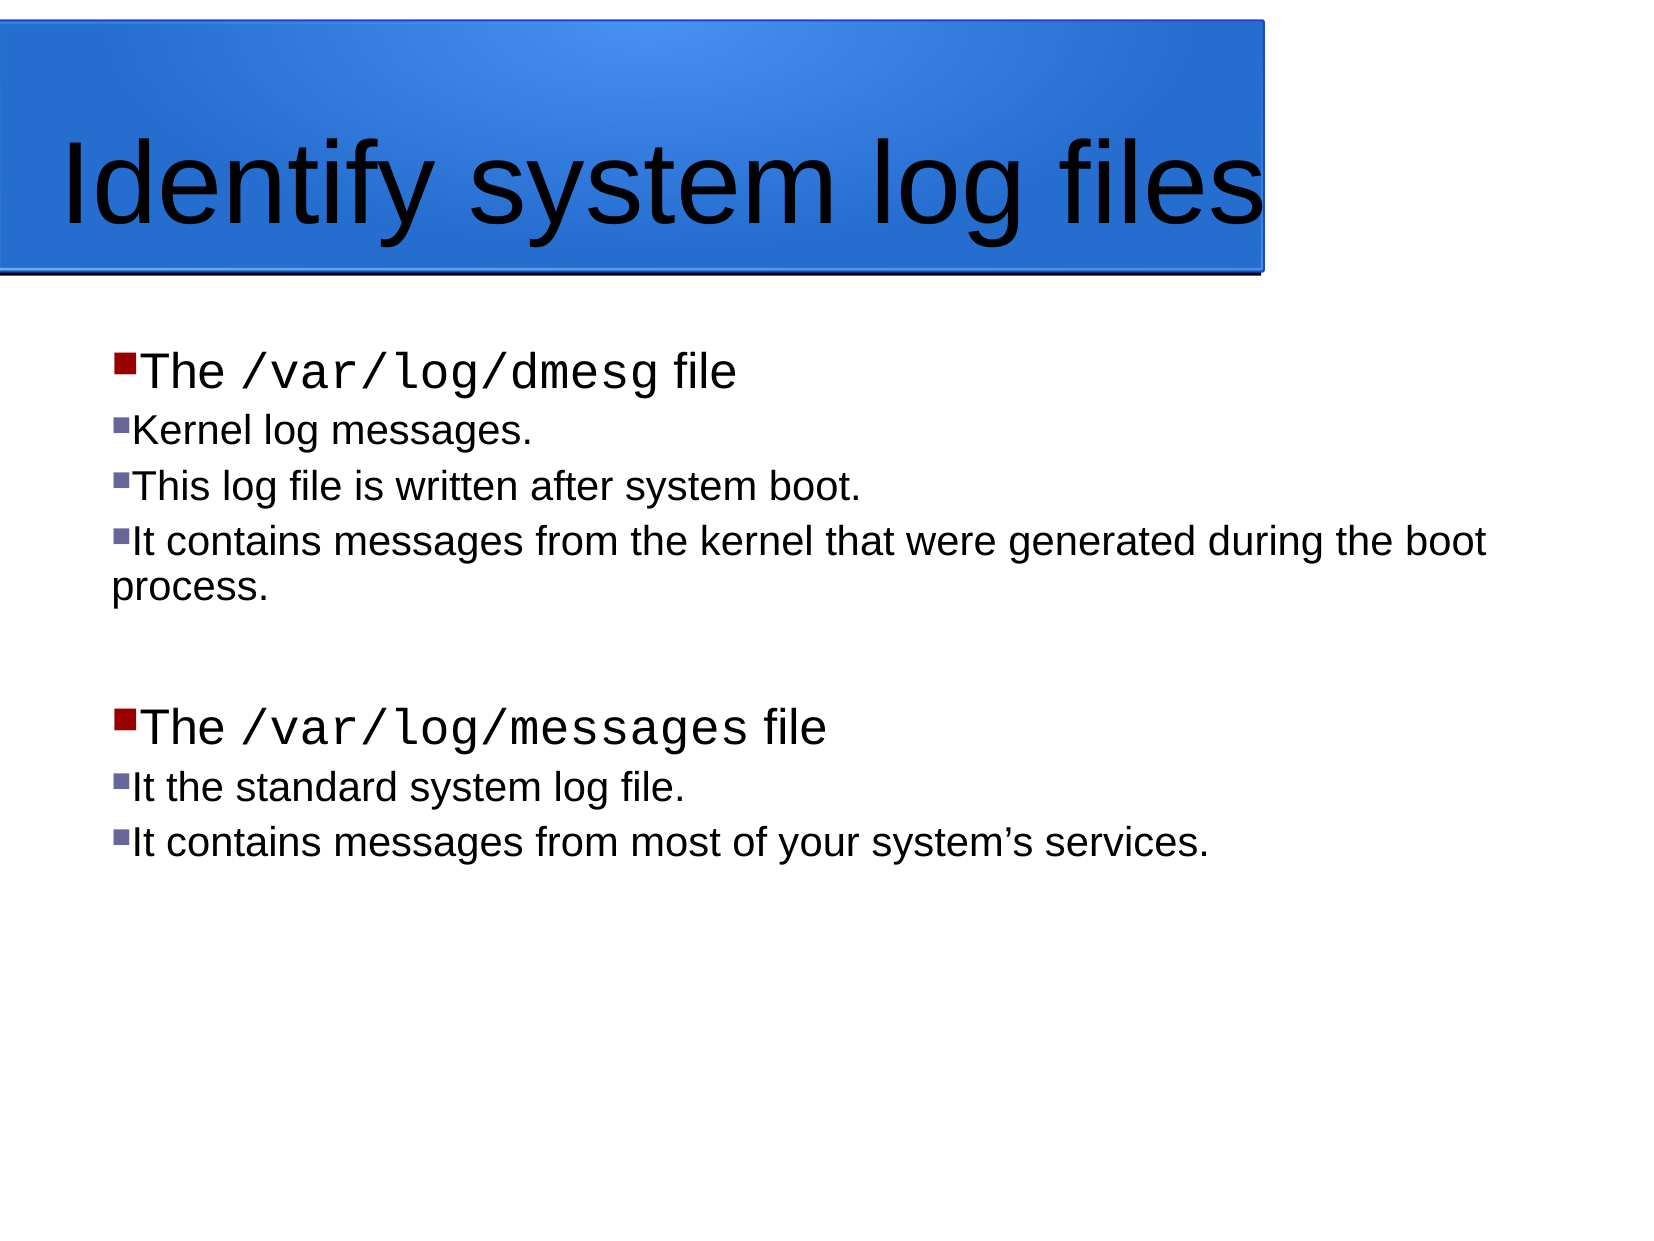

# Identify system log files
The /var/log/dmesg file
Kernel log messages.
This log file is written after system boot.
It contains messages from the kernel that were generated during the boot process.
The /var/log/messages file
It the standard system log file.
It contains messages from most of your system’s services.